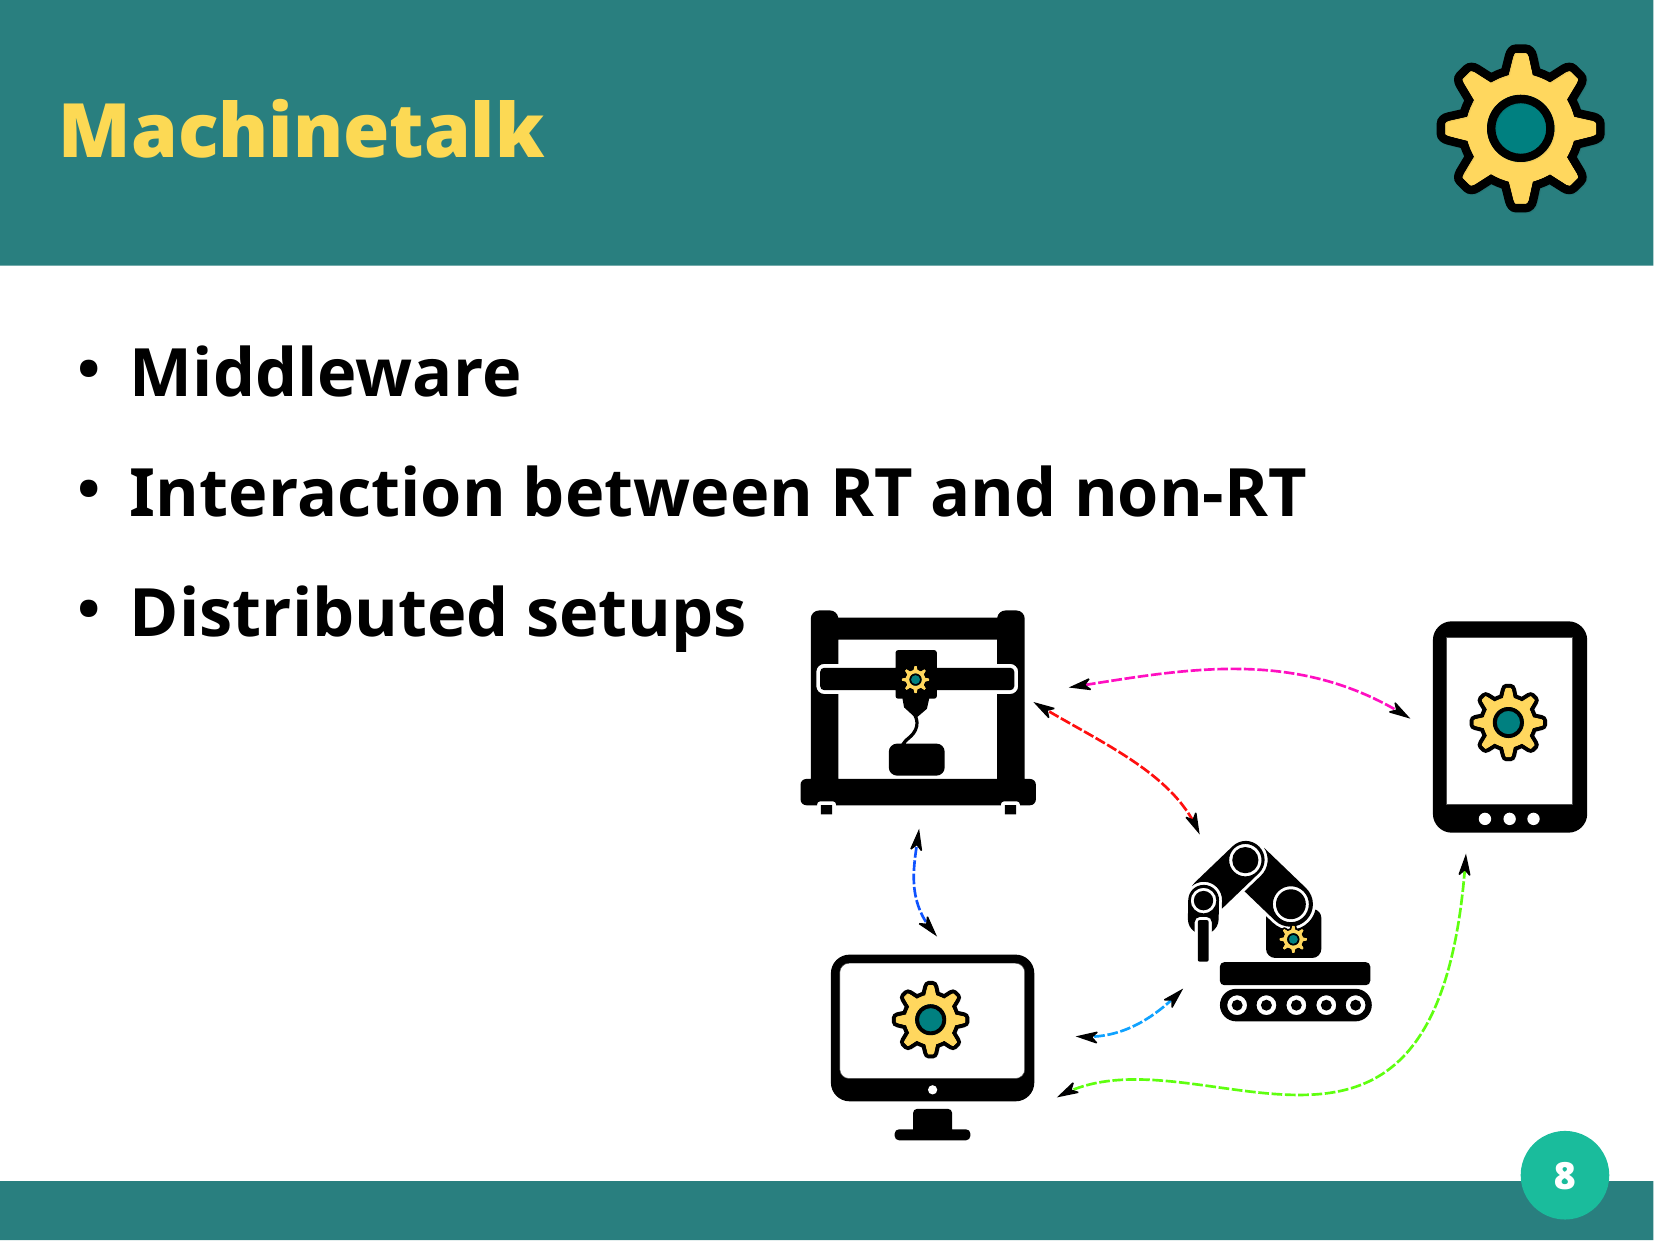

# Machinetalk
Middleware
Interaction between RT and non-RT
Distributed setups
8